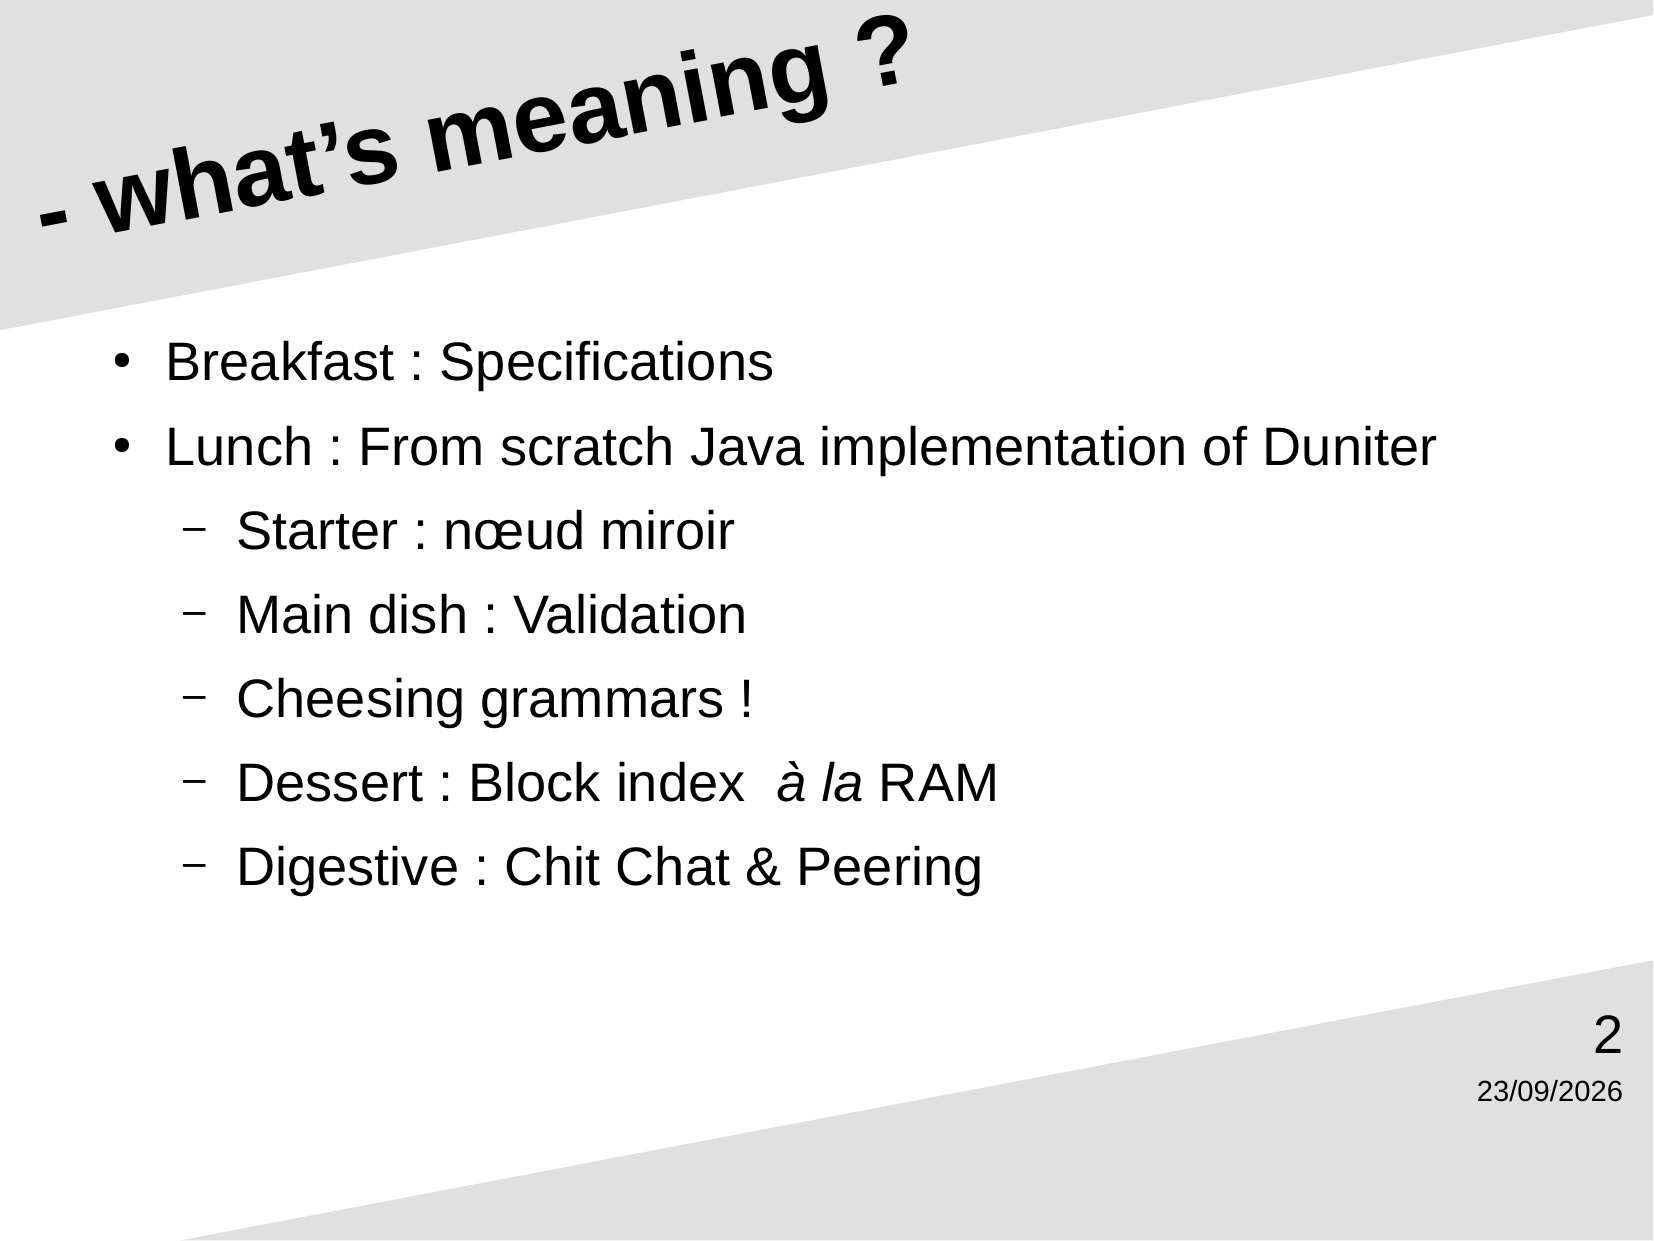

# - what’s meaning ?
Breakfast : Specifications
Lunch : From scratch Java implementation of Duniter
Starter : nœud miroir
Main dish : Validation
Cheesing grammars !
Dessert : Block index  à la RAM
Digestive : Chit Chat & Peering
2